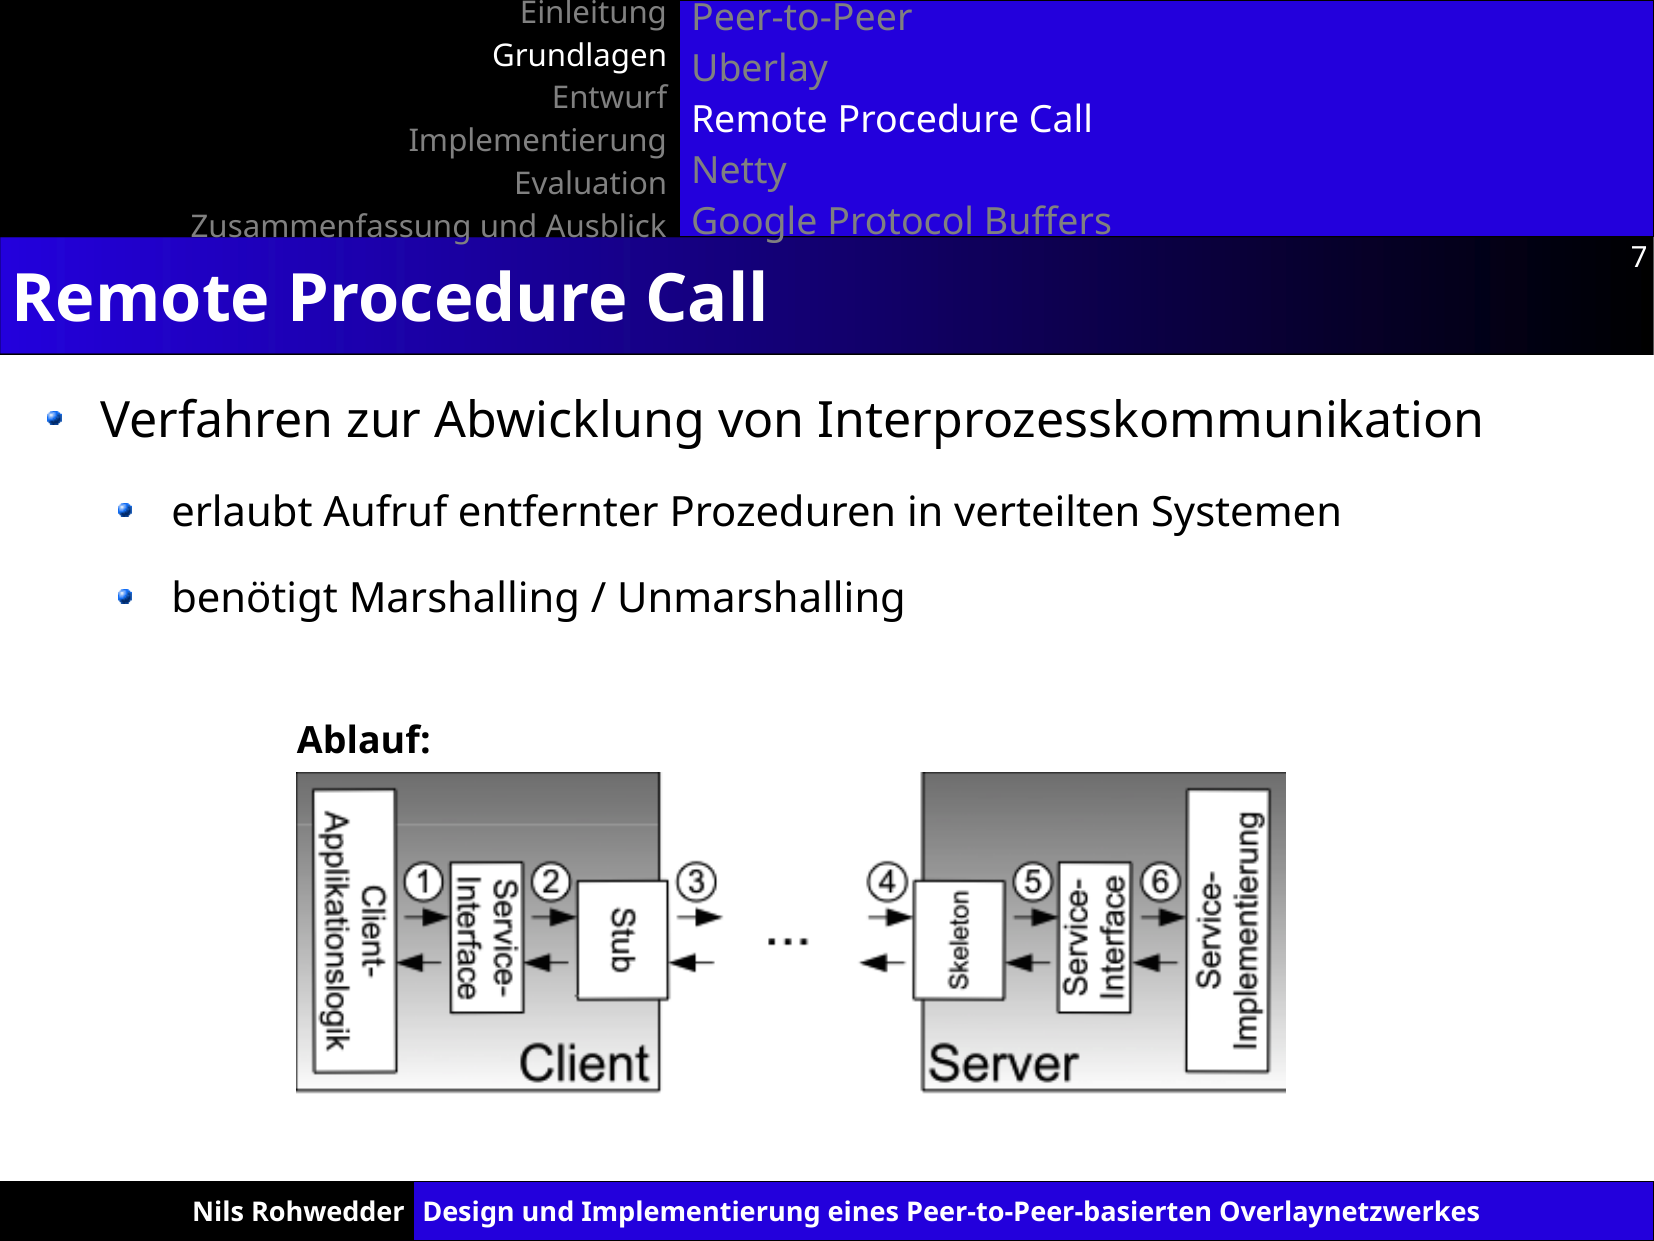

# Remote Procedure Call
7
Verfahren zur Abwicklung von Interprozesskommunikation
erlaubt Aufruf entfernter Prozeduren in verteilten Systemen
benötigt Marshalling / Unmarshalling
Ablauf: